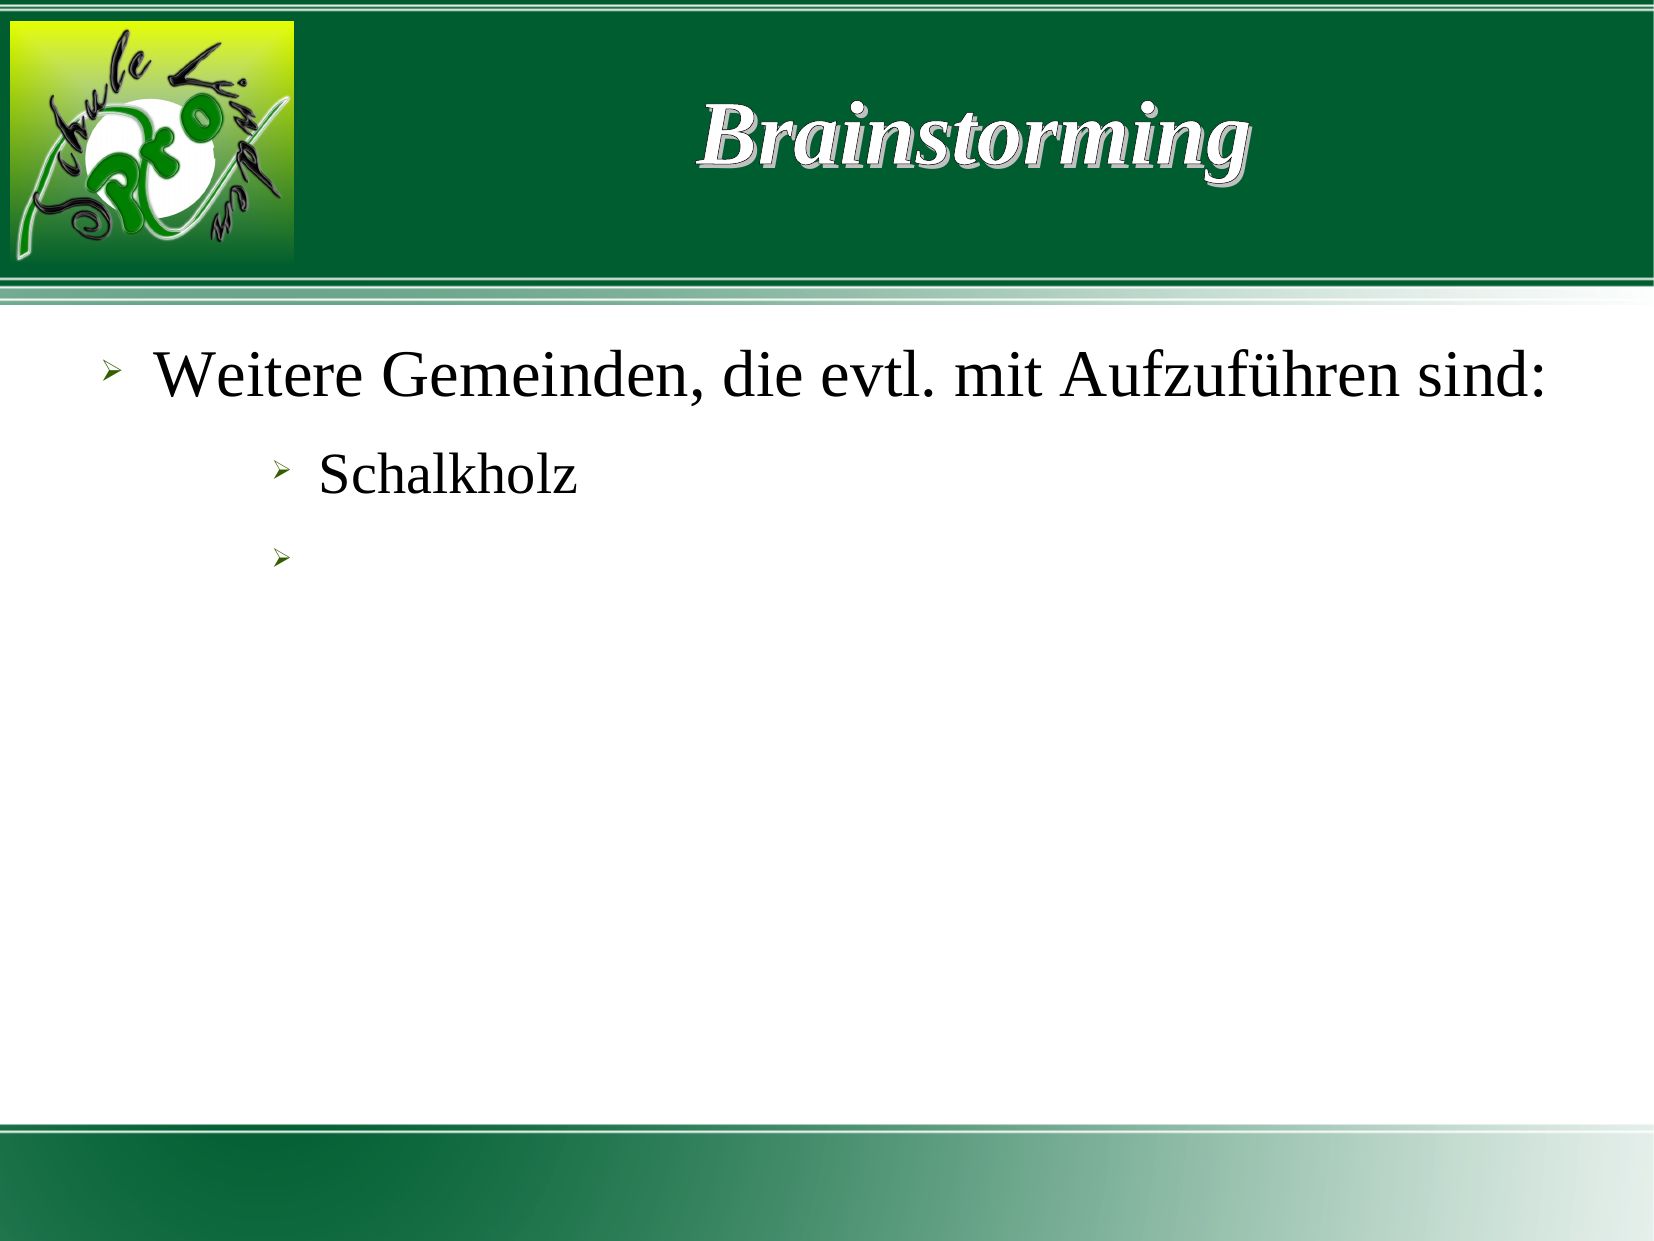

# Brainstorming
Weitere Gemeinden, die evtl. mit Aufzuführen sind:
Schalkholz